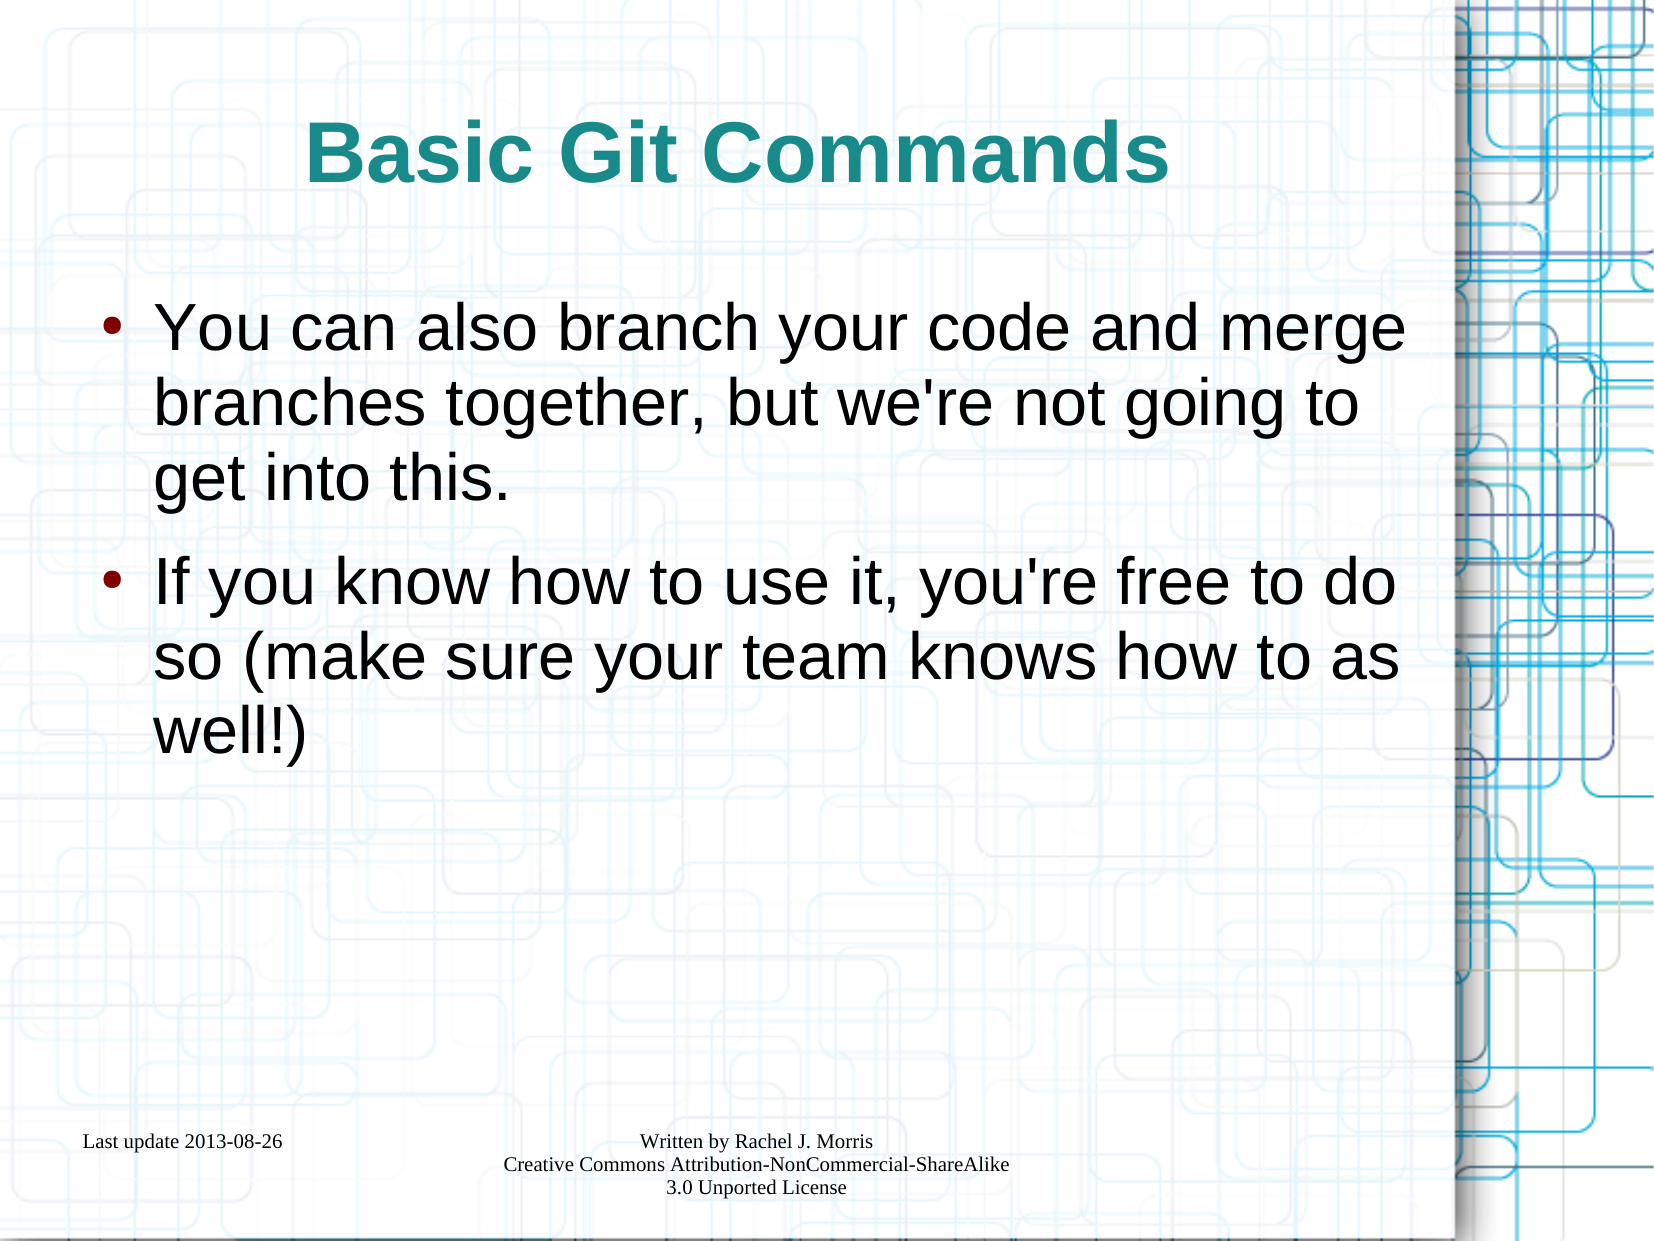

# Basic Git Commands
You can also branch your code and merge branches together, but we're not going to get into this.
If you know how to use it, you're free to do so (make sure your team knows how to as well!)